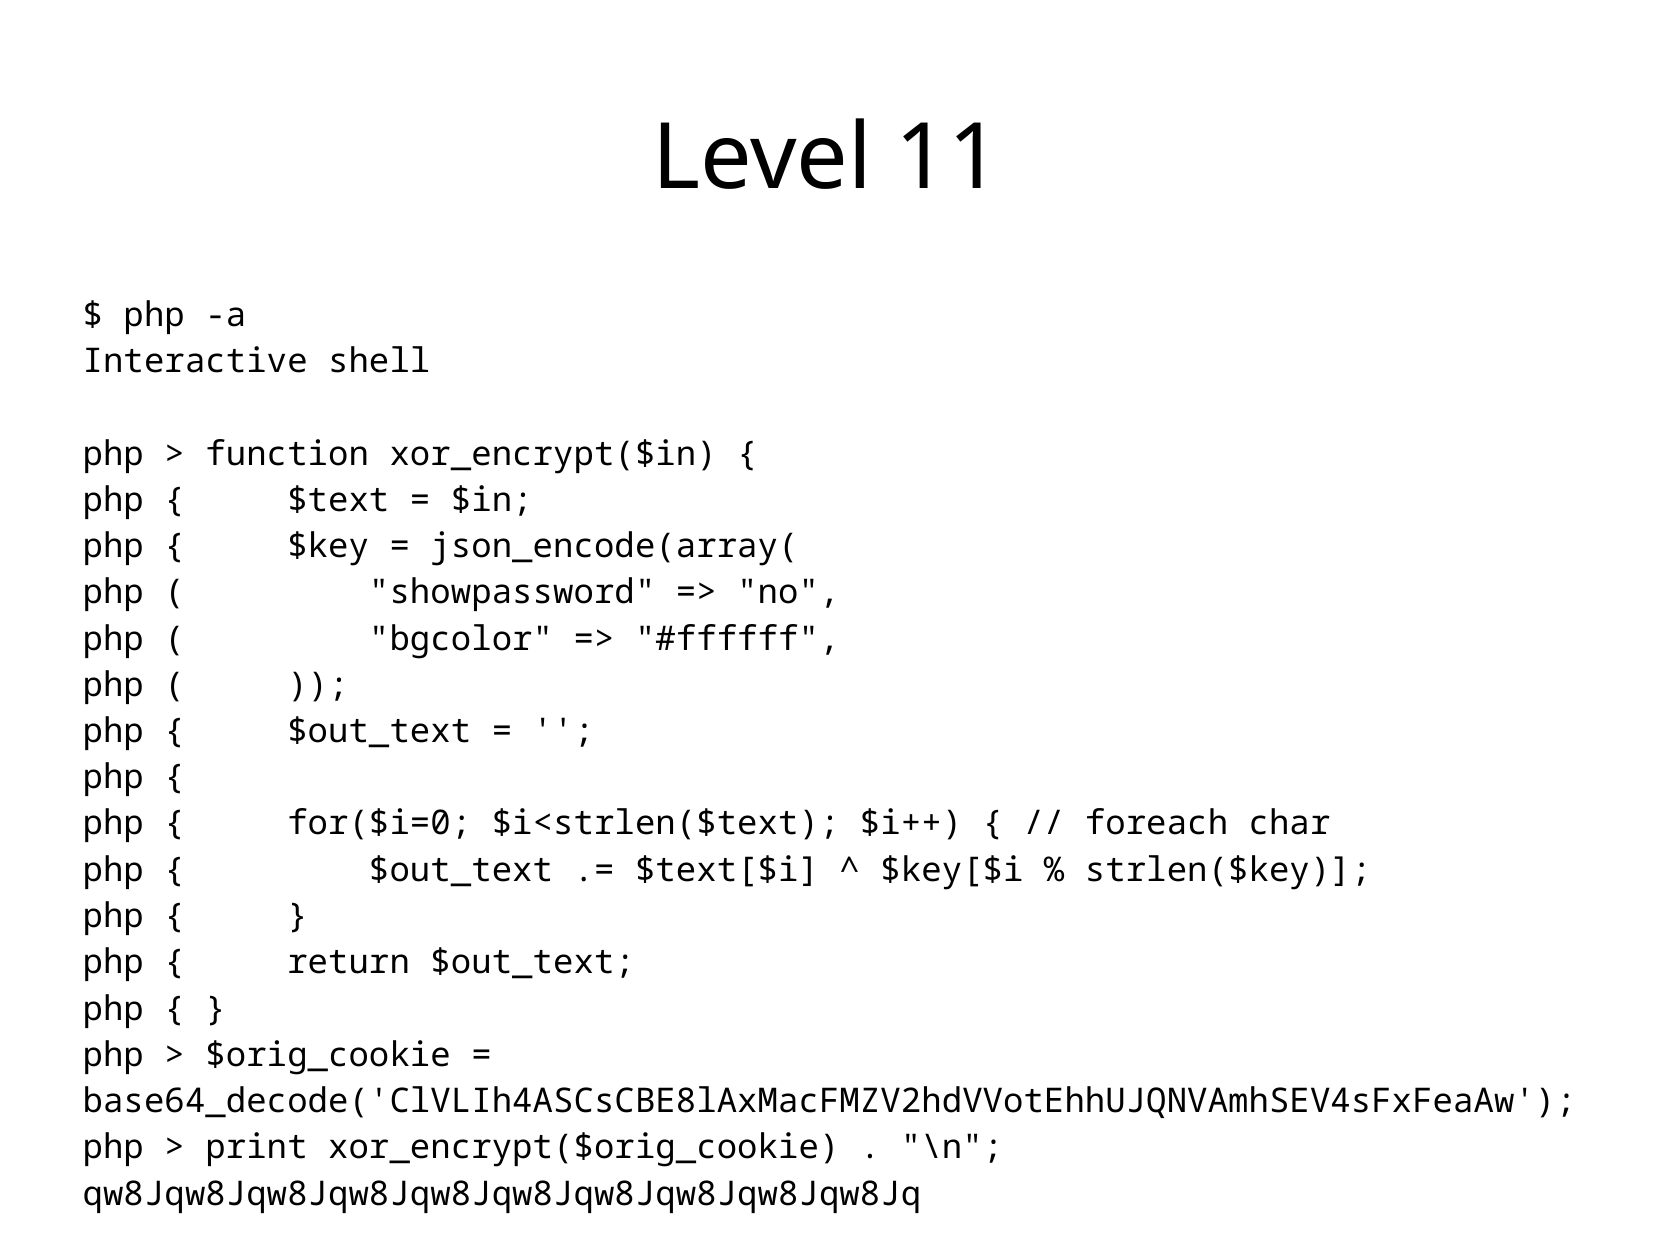

# Level 11
$ php -a
Interactive shell
php > function xor_encrypt($in) {
php { $text = $in;
php { $key = json_encode(array(
php ( "showpassword" => "no",
php ( "bgcolor" => "#ffffff",
php ( ));
php { $out_text = '';
php {
php { for($i=0; $i<strlen($text); $i++) { // foreach char
php { $out_text .= $text[$i] ^ $key[$i % strlen($key)];
php { }
php { return $out_text;
php { }
php > $orig_cookie = base64_decode('ClVLIh4ASCsCBE8lAxMacFMZV2hdVVotEhhUJQNVAmhSEV4sFxFeaAw');
php > print xor_encrypt($orig_cookie) . "\n";
qw8Jqw8Jqw8Jqw8Jqw8Jqw8Jqw8Jqw8Jqw8Jqw8Jq